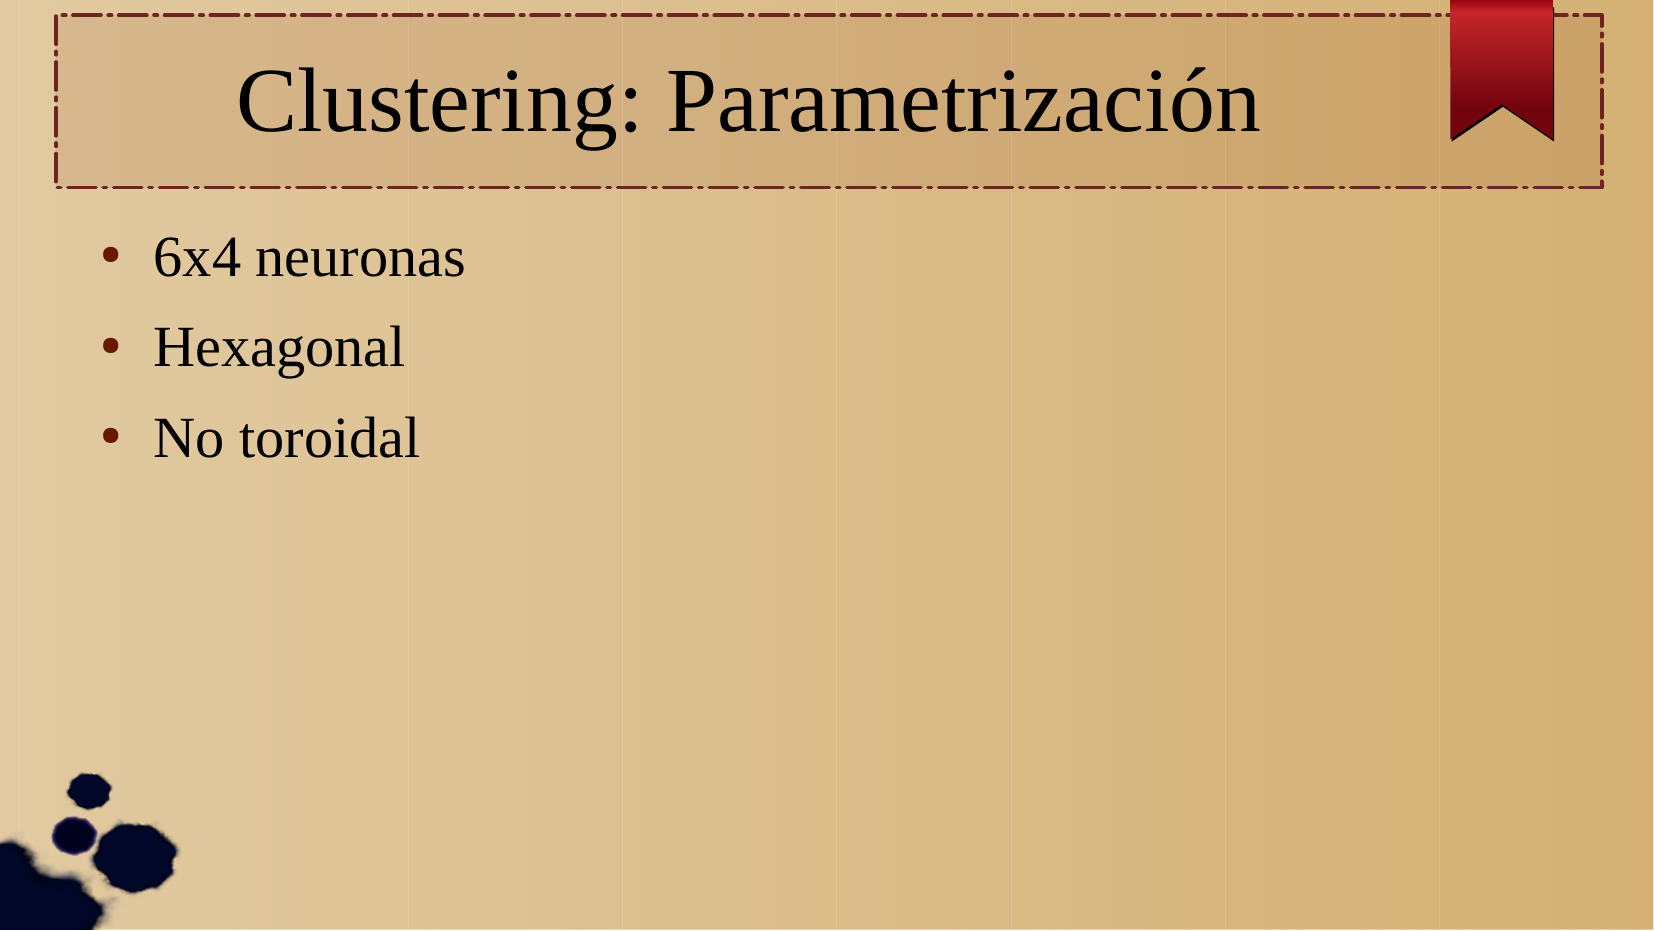

# Clustering: Parametrización
6x4 neuronas
Hexagonal
No toroidal